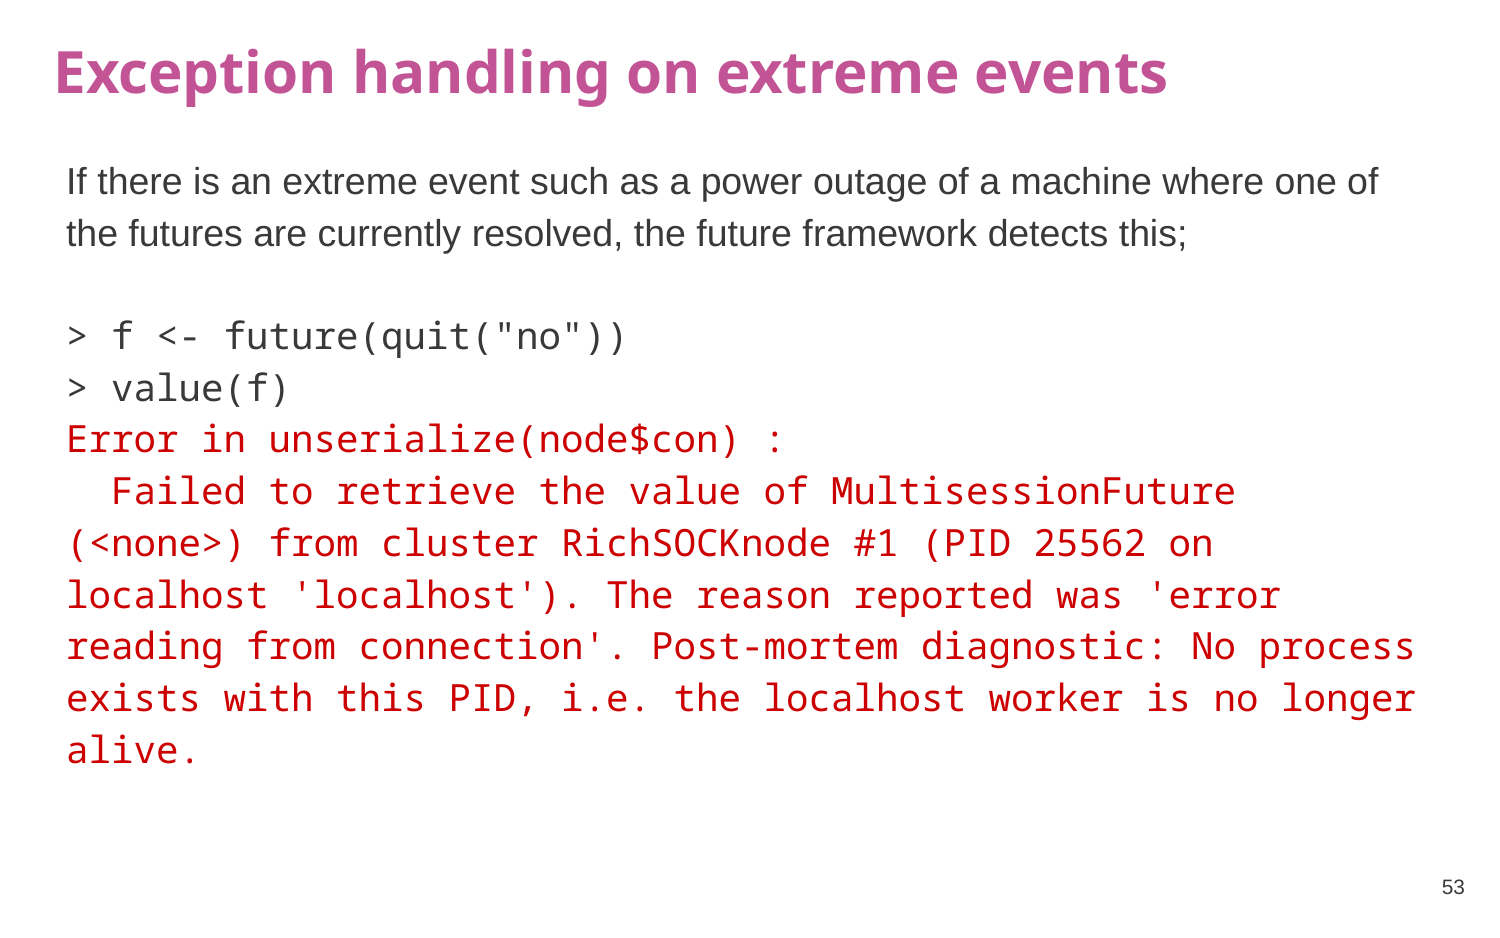

# Exception handling on extreme events
If there is an extreme event such as a power outage of a machine where one of the futures are currently resolved, the future framework detects this;
> f <- future(quit("no"))
> value(f)
Error in unserialize(node$con) :
 Failed to retrieve the value of MultisessionFuture (<none>) from cluster RichSOCKnode #1 (PID 25562 on localhost 'localhost'). The reason reported was 'error reading from connection'. Post-mortem diagnostic: No process exists with this PID, i.e. the localhost worker is no longer alive.